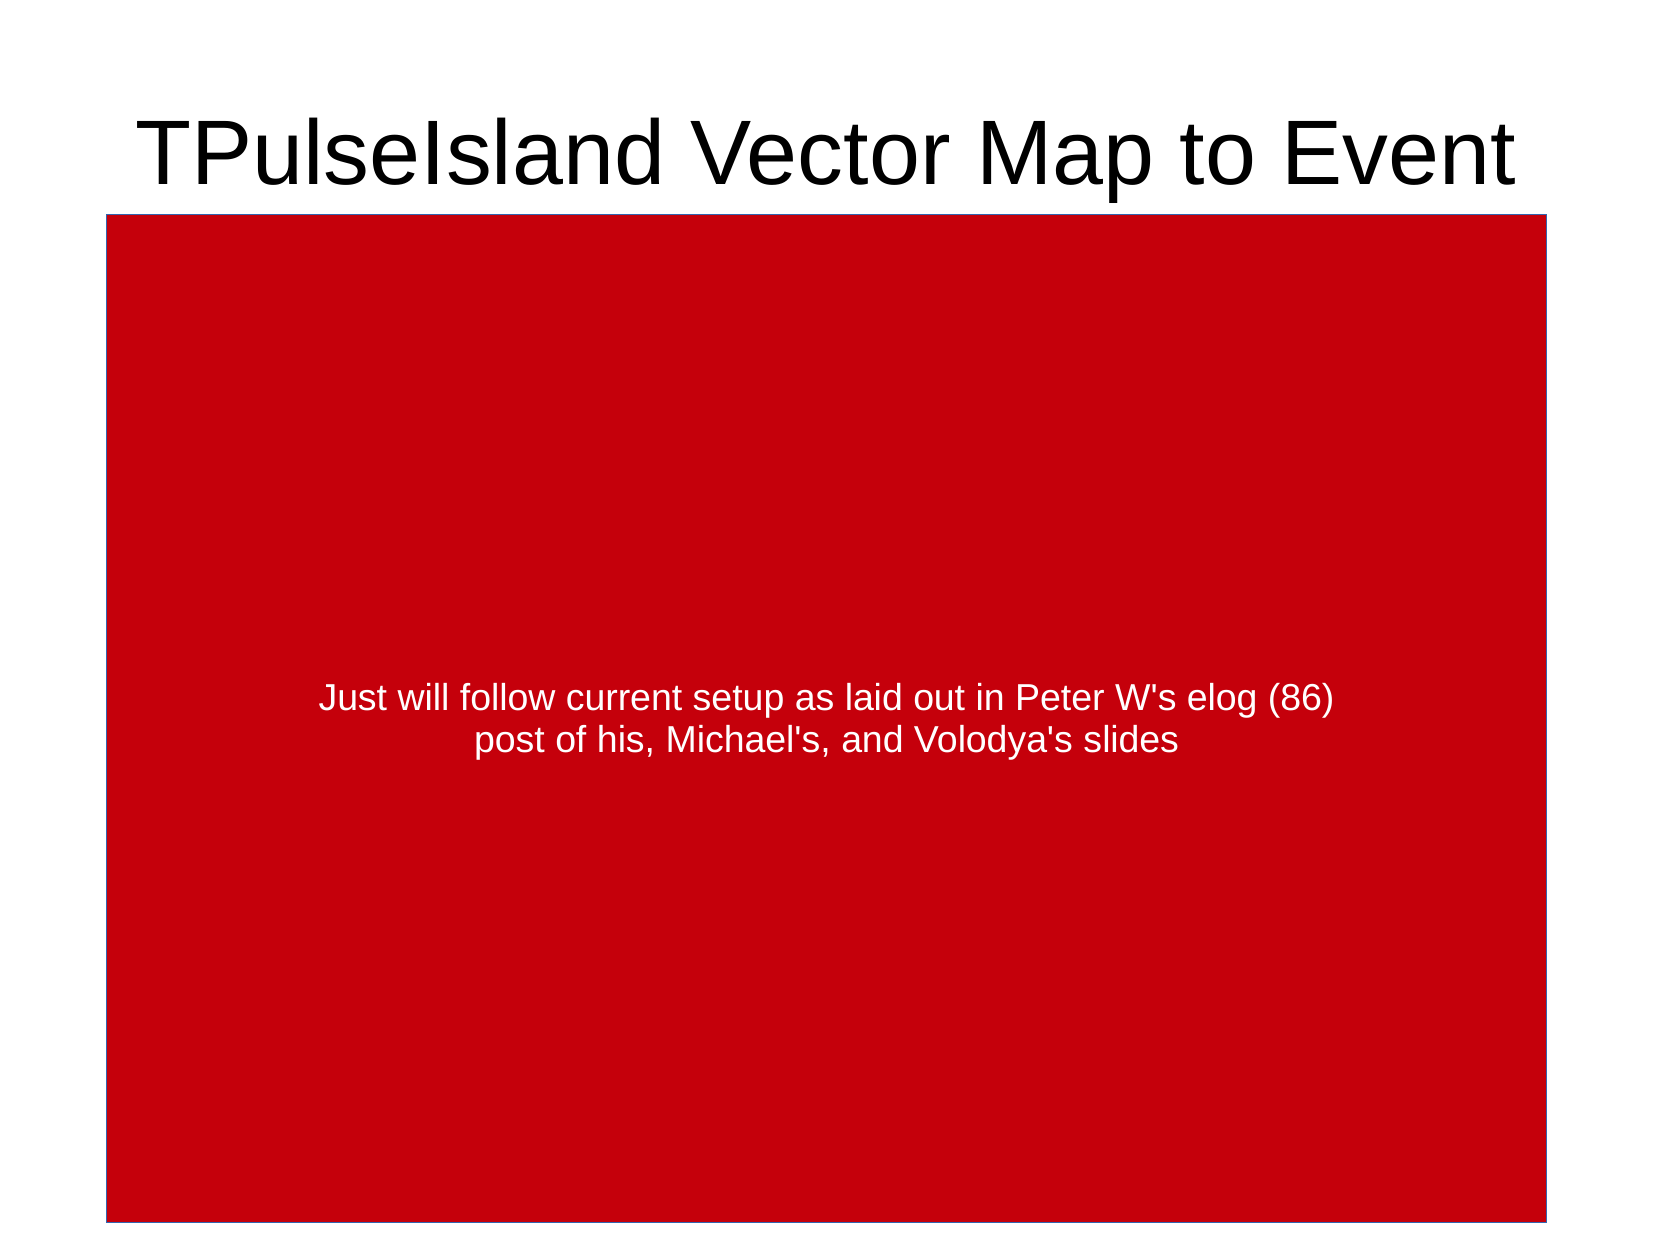

# TPulseIsland Vector Map to Event
Just will follow current setup as laid out in Peter W's elog (86)
post of his, Michael's, and Volodya's slides